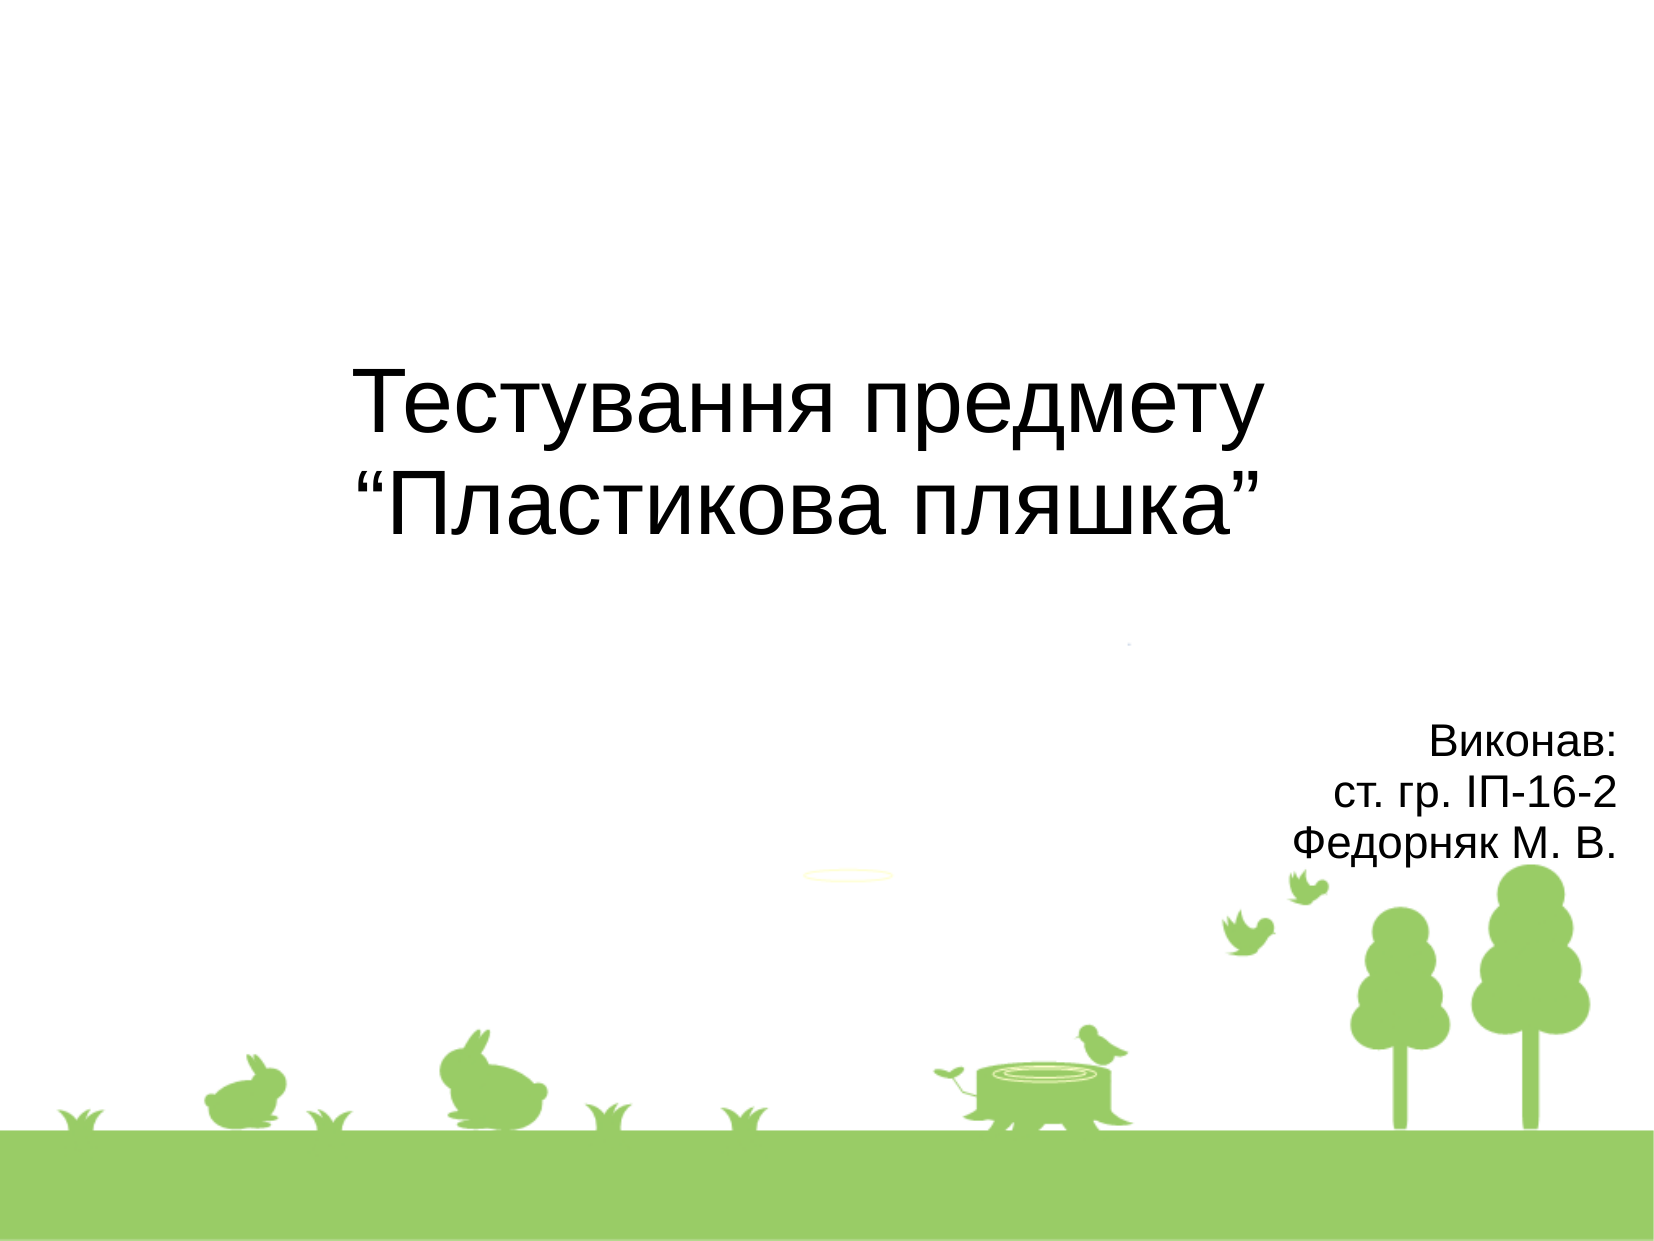

# Тестування предмету “Пластикова пляшка”
Виконав:
ст. гр. ІП-16-2
Федорняк М. В.